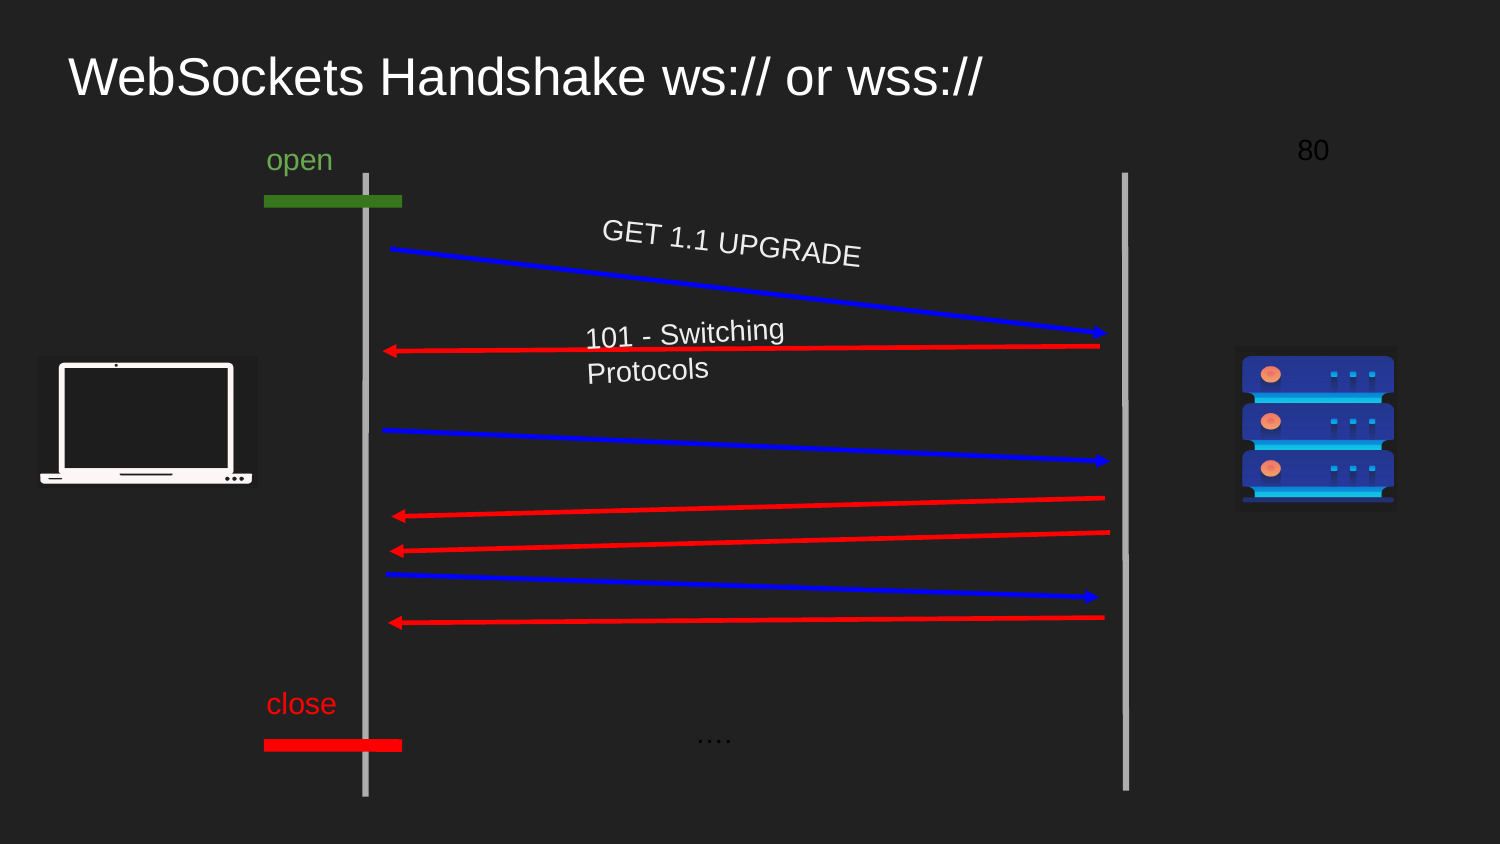

# WebSockets Handshake ws:// or wss://
80
open
GET 1.1 UPGRADE
101 - Switching Protocols
close
….